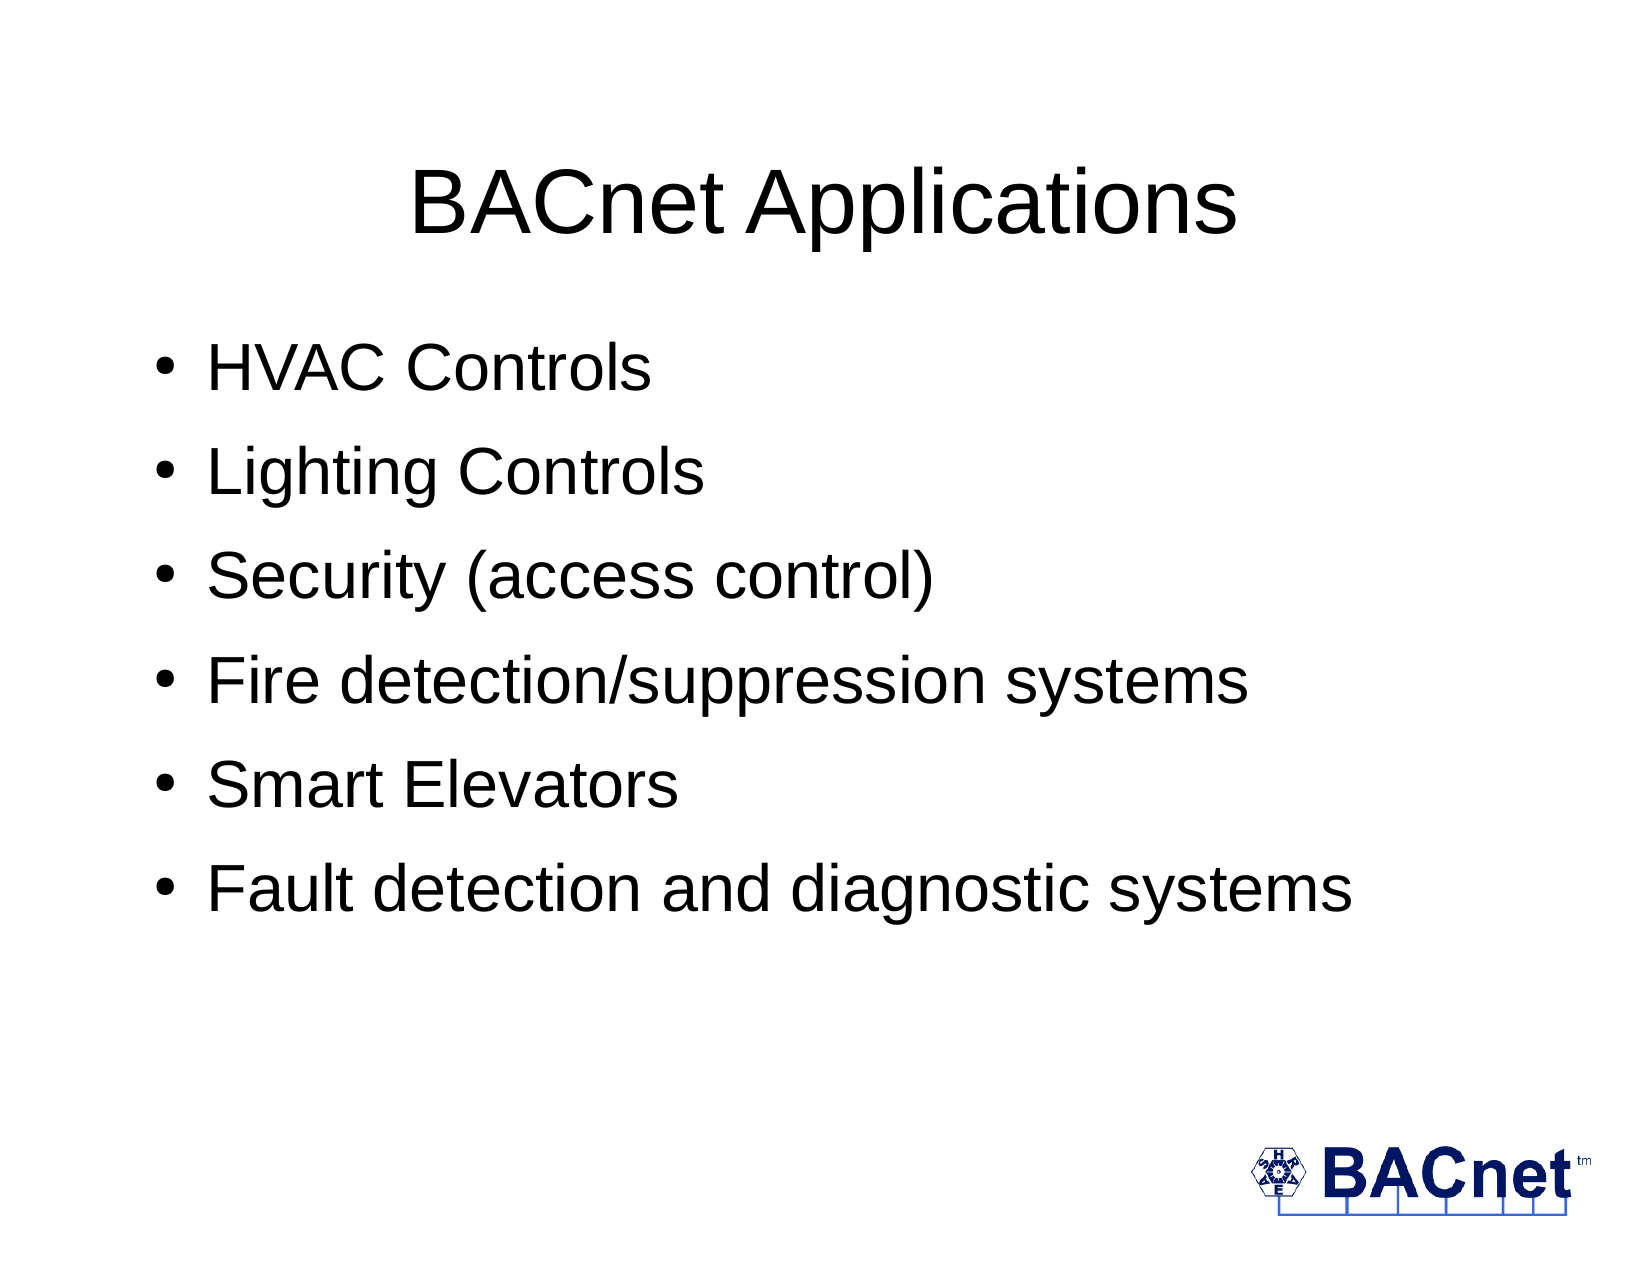

# BACnet Applications
HVAC Controls
Lighting Controls
Security (access control)
Fire detection/suppression systems
Smart Elevators
Fault detection and diagnostic systems